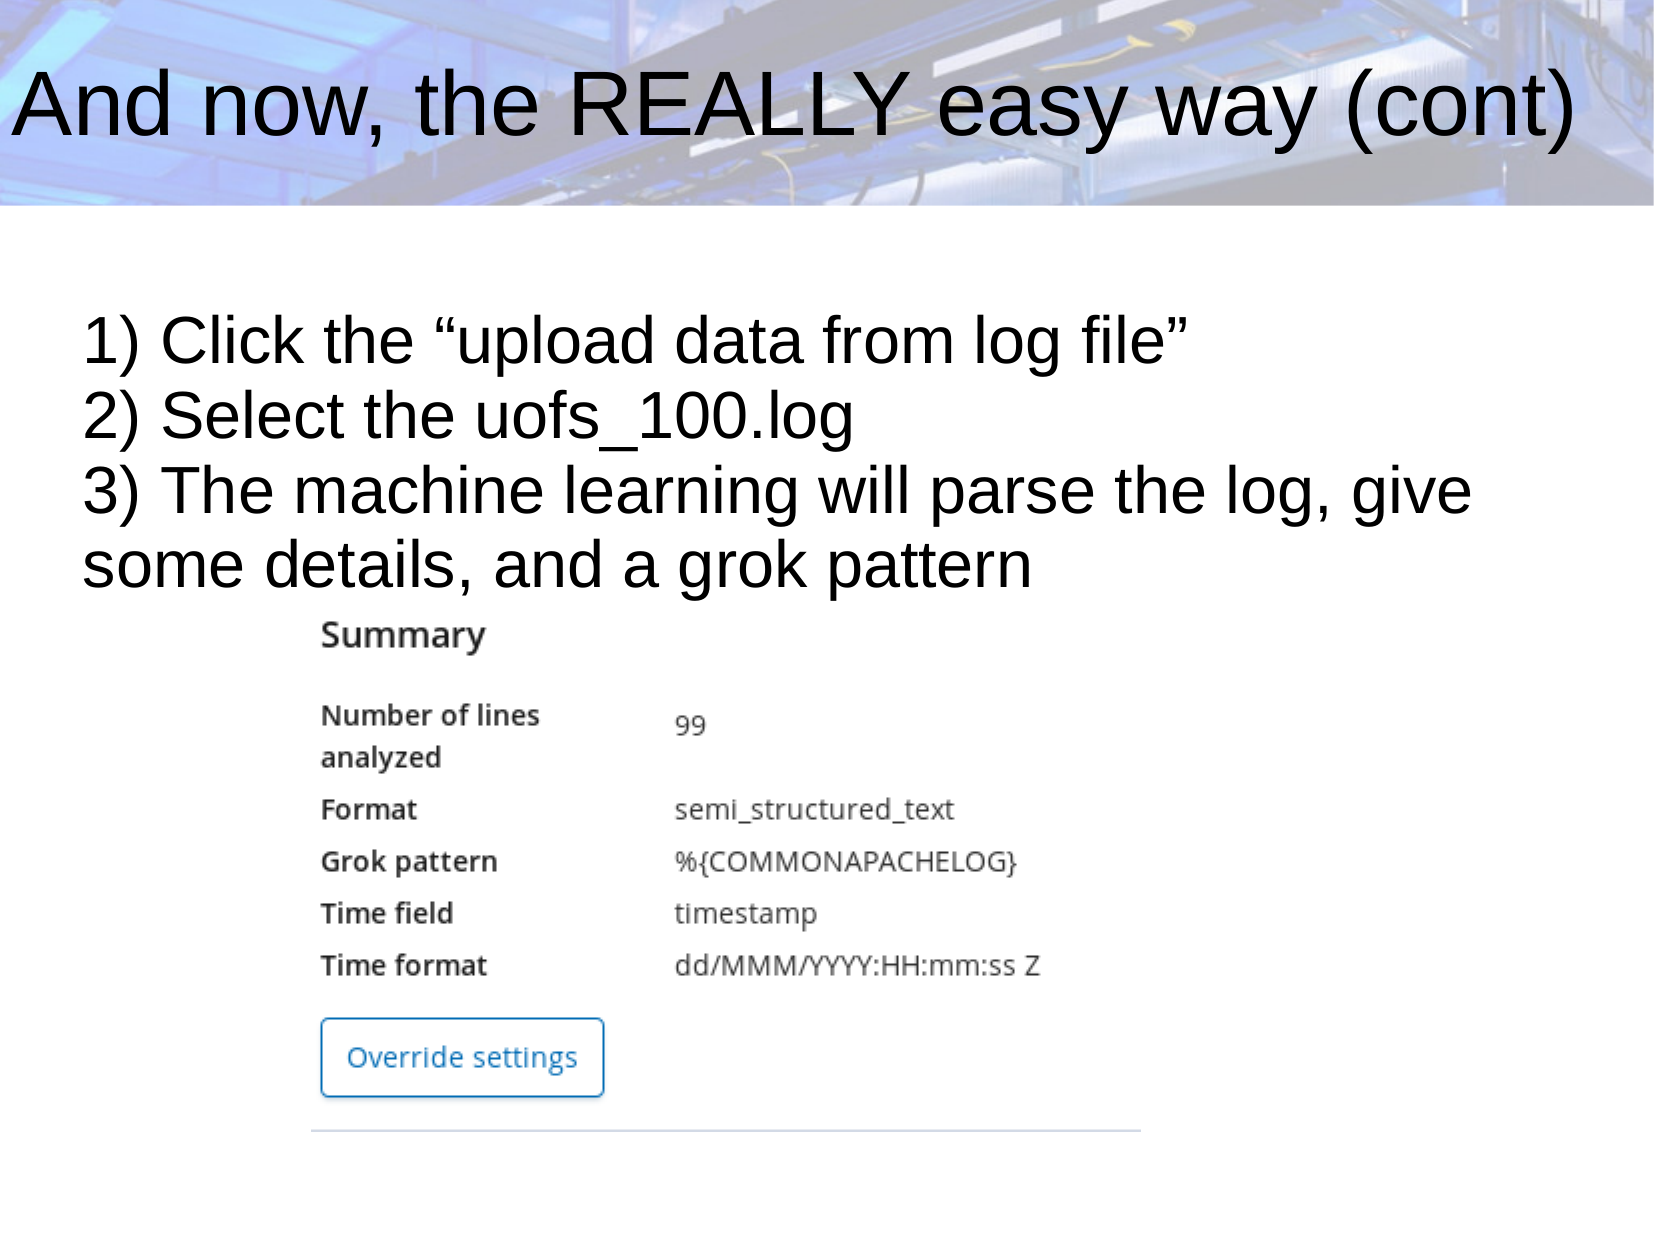

# And now, the REALLY easy way (cont)
 Click the “upload data from log file”
 Select the uofs_100.log
 The machine learning will parse the log, give some details, and a grok pattern